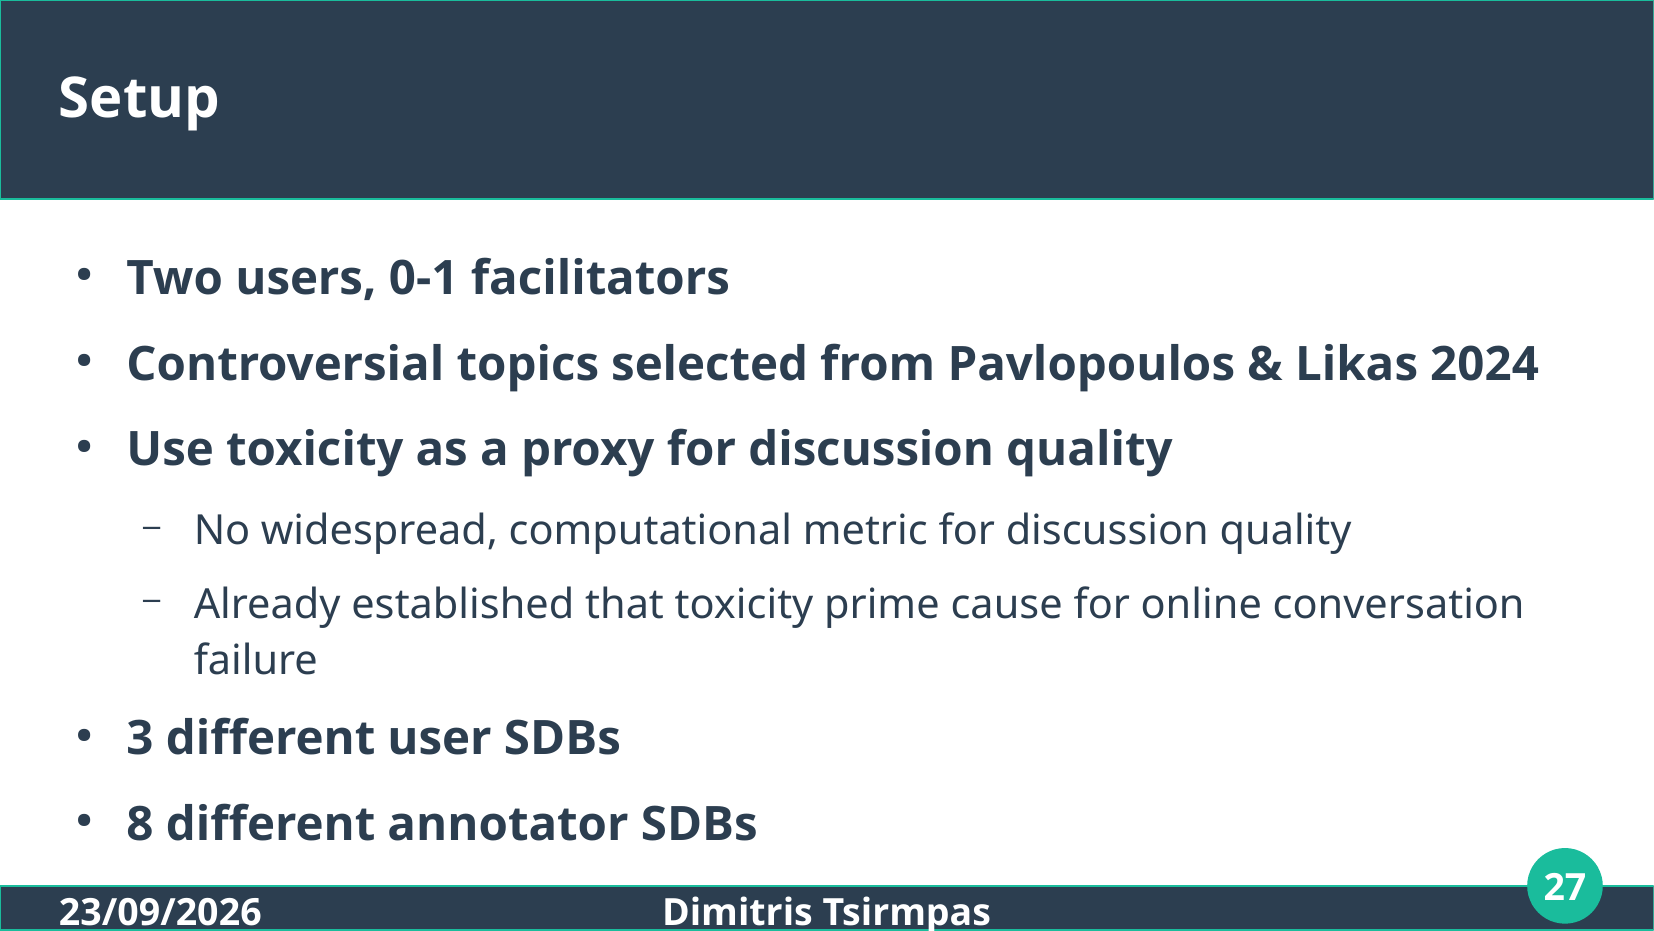

# Setup
Two users, 0-1 facilitators
Controversial topics selected from Pavlopoulos & Likas 2024
Use toxicity as a proxy for discussion quality
No widespread, computational metric for discussion quality
Already established that toxicity prime cause for online conversation failure
3 different user SDBs
8 different annotator SDBs
27
Dimitris Tsirmpas